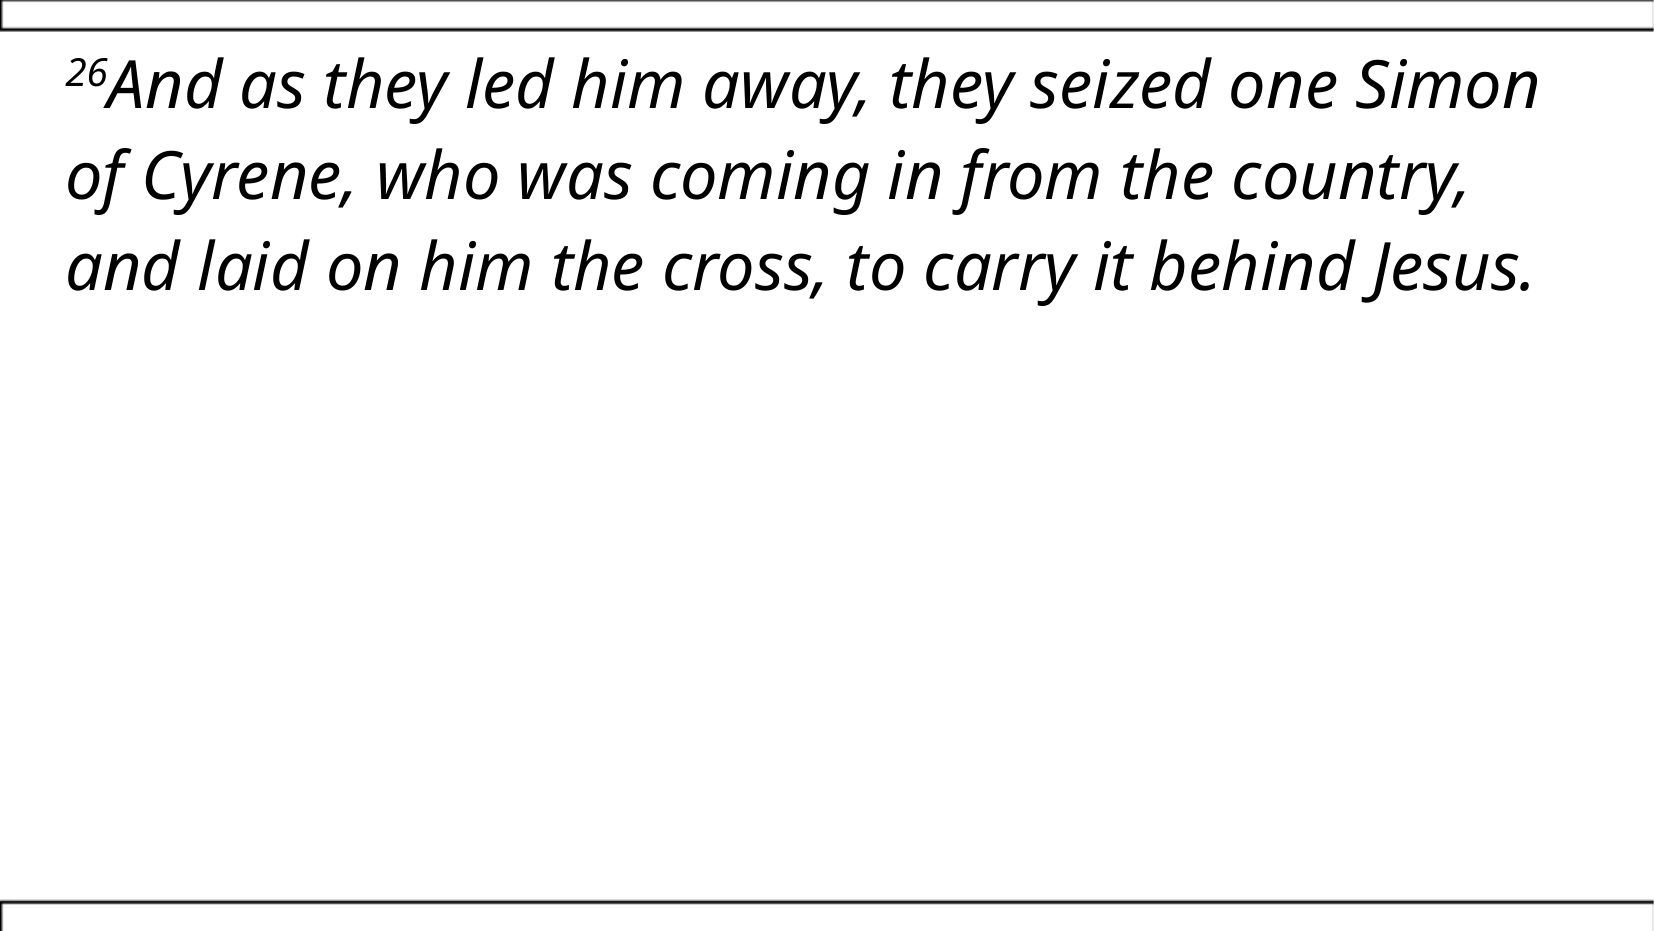

26And as they led him away, they seized one Simon of Cyrene, who was coming in from the country, and laid on him the cross, to carry it behind Jesus.